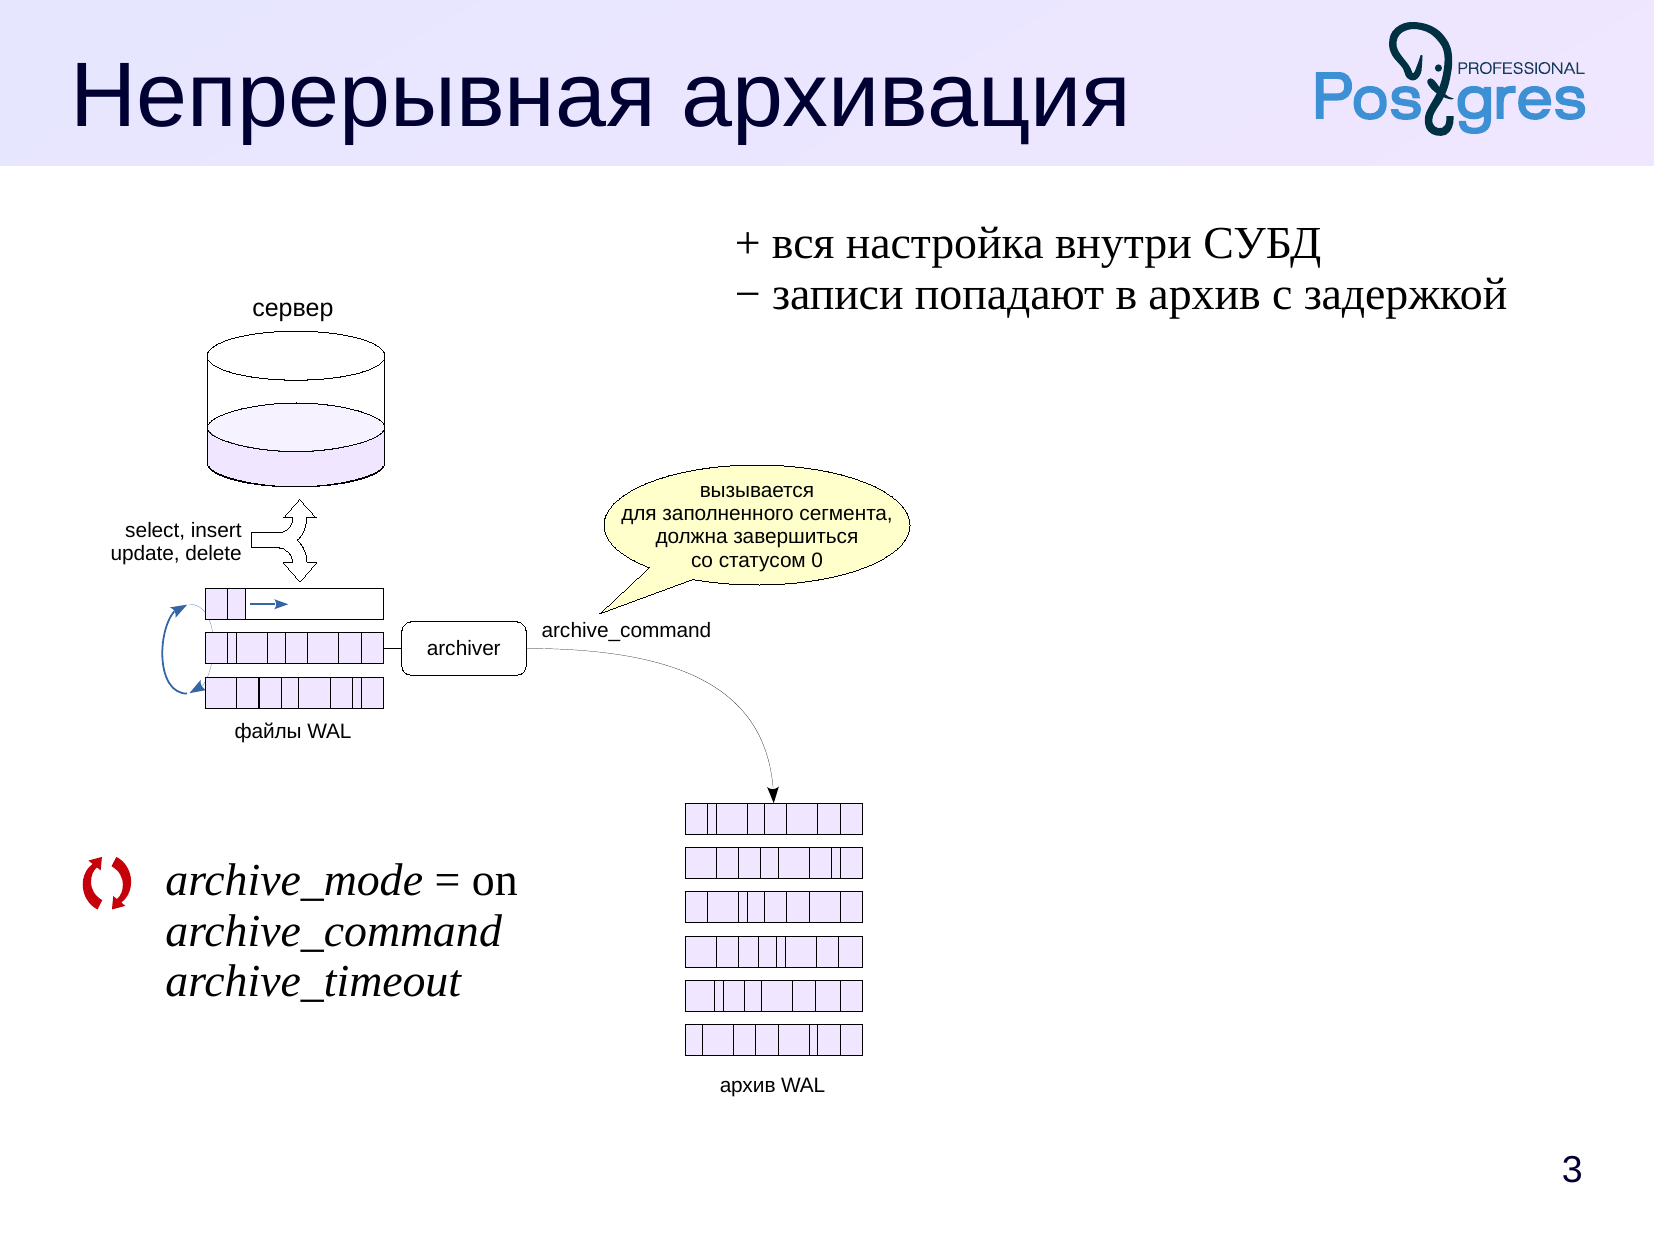

# Непрерывная архивация
+ вся настройка внутри СУБД
− записи попадают в архив с задержкой
сервер
вызывается
для заполненного сегмента,
должна завершиться
со статусом 0
select, insert
update, delete
archive_command
archiver
файлы WAL
archive_mode = on
archive_command
archive_timeout
архив WAL